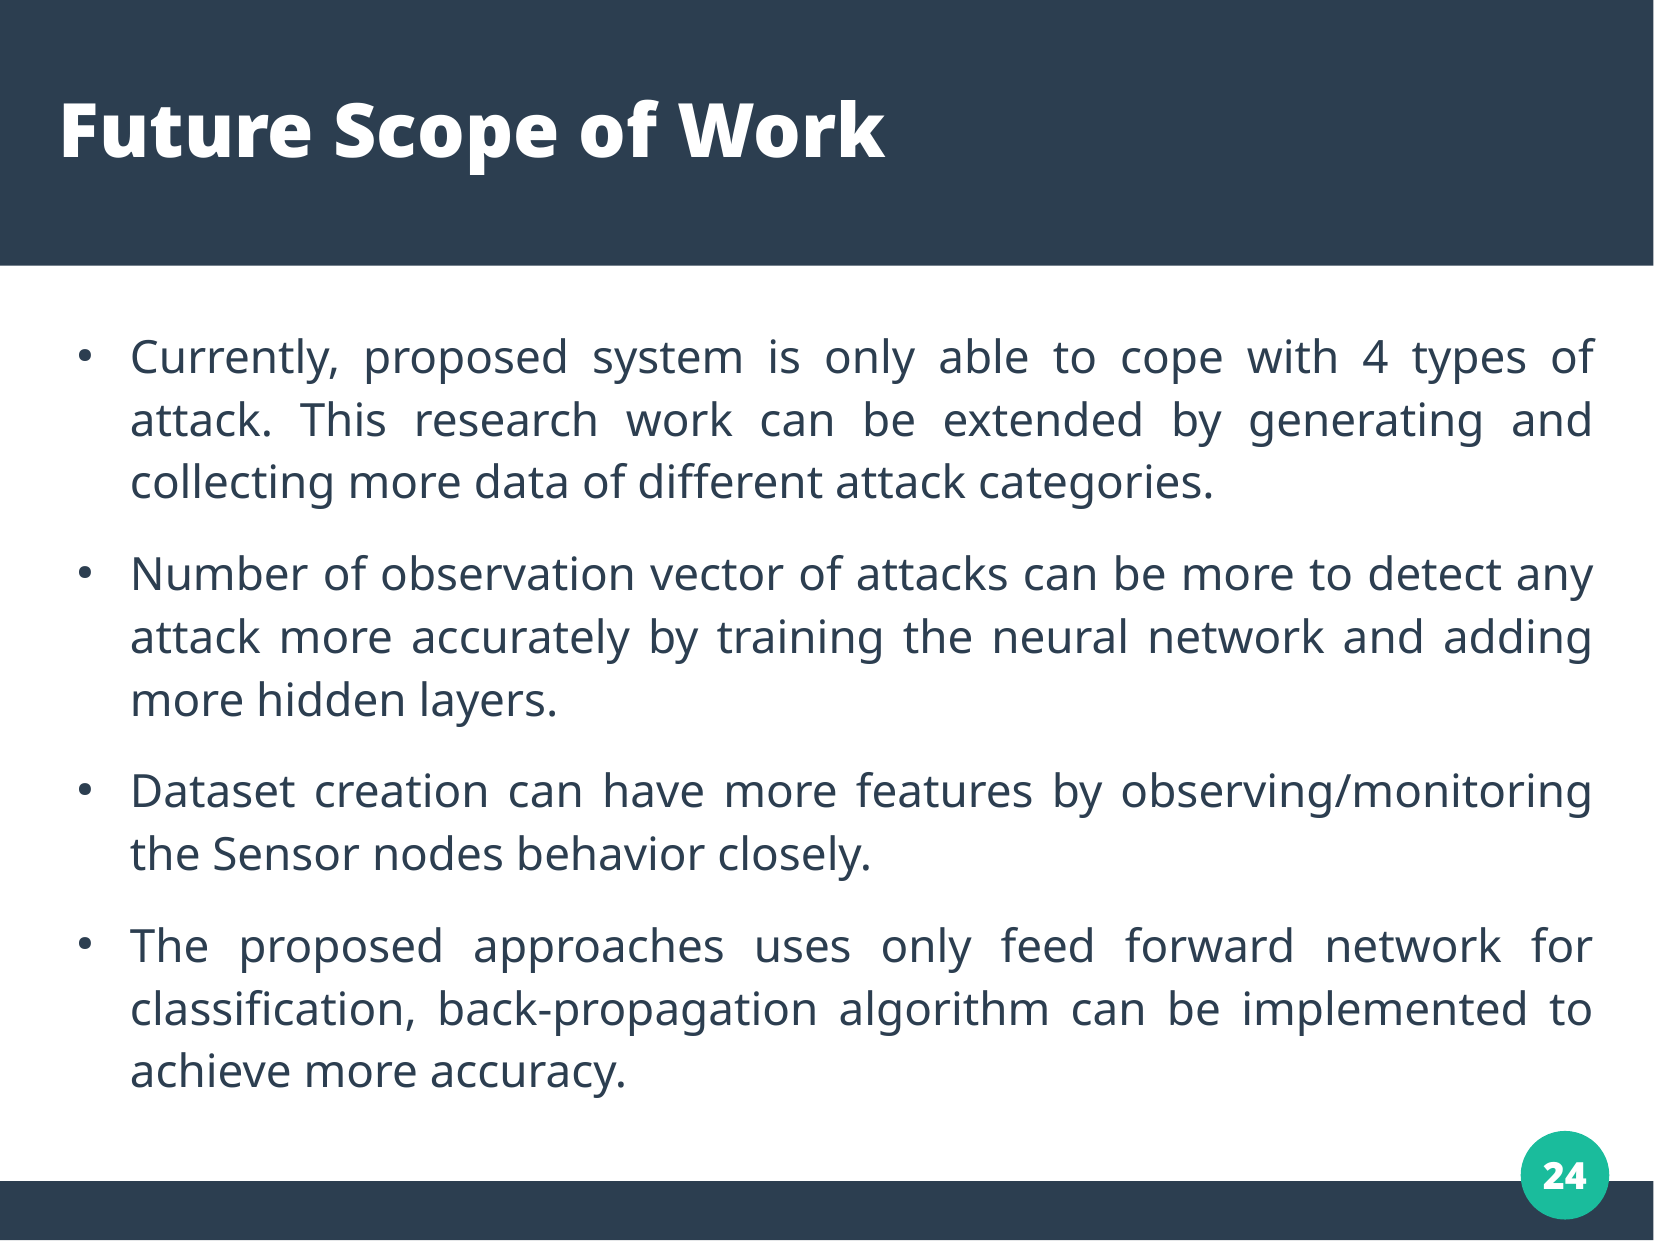

# Future Scope of Work
Currently, proposed system is only able to cope with 4 types of attack. This research work can be extended by generating and collecting more data of different attack categories.
Number of observation vector of attacks can be more to detect any attack more accurately by training the neural network and adding more hidden layers.
Dataset creation can have more features by observing/monitoring the Sensor nodes behavior closely.
The proposed approaches uses only feed forward network for classification, back-propagation algorithm can be implemented to achieve more accuracy.
24